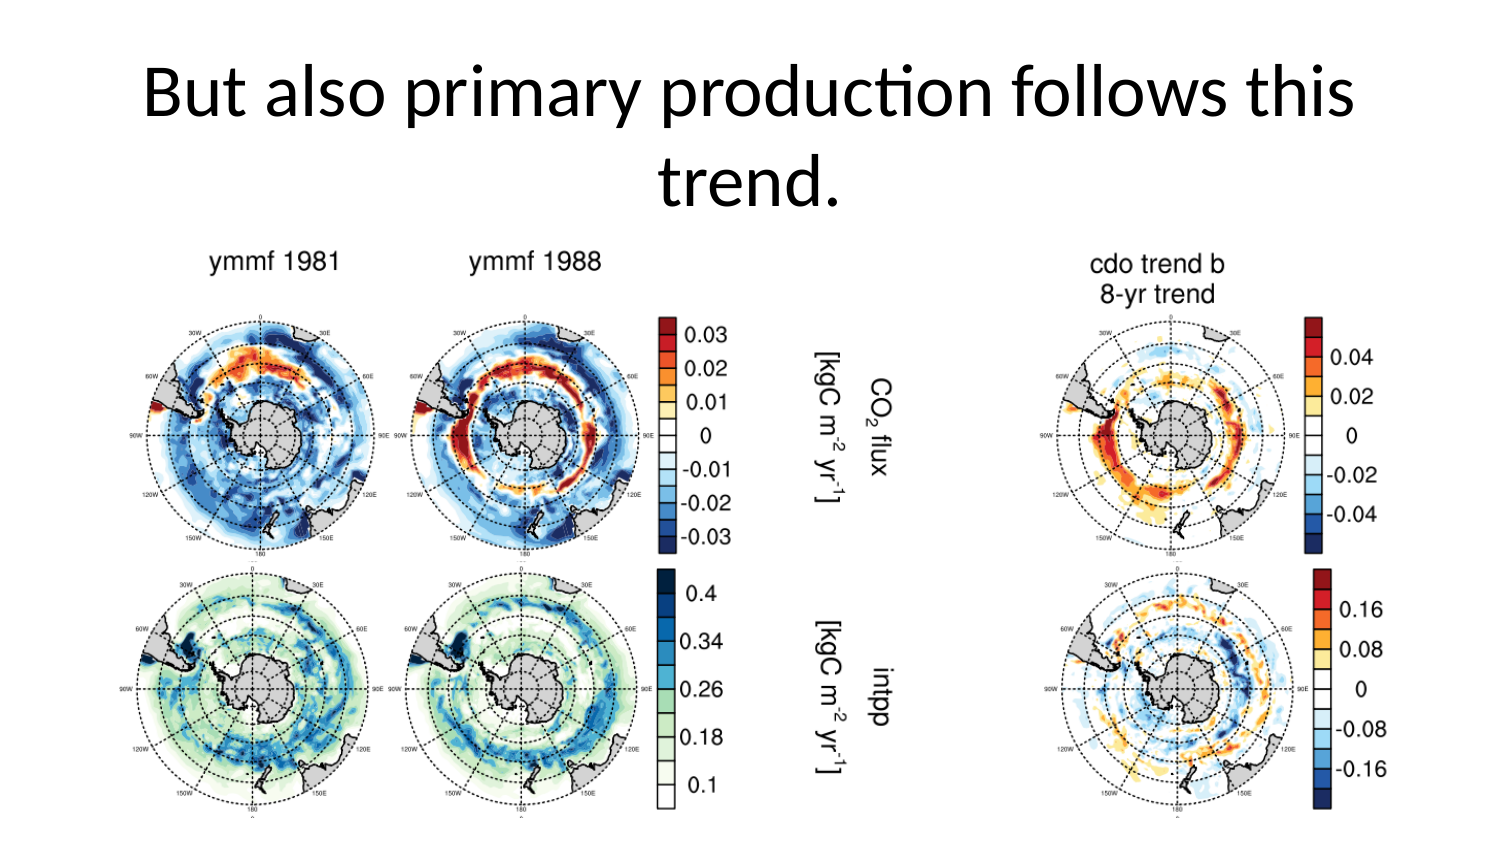

# But also primary production follows this trend.